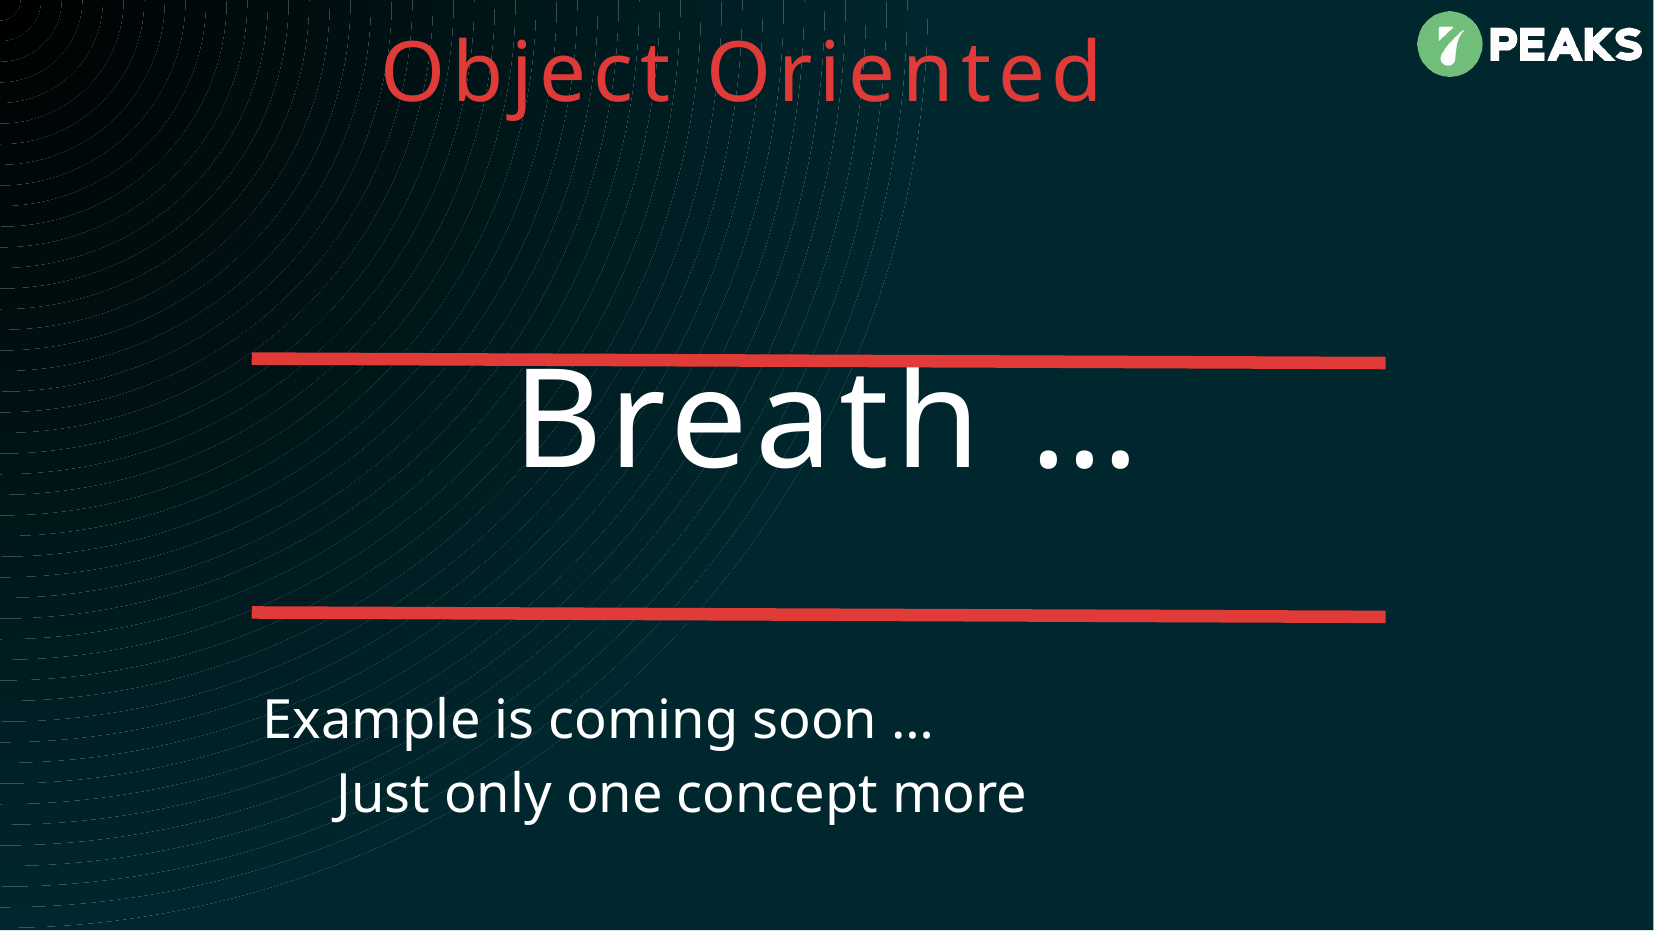

Object Oriented
Breath …
Example is coming soon …
	Just only one concept more